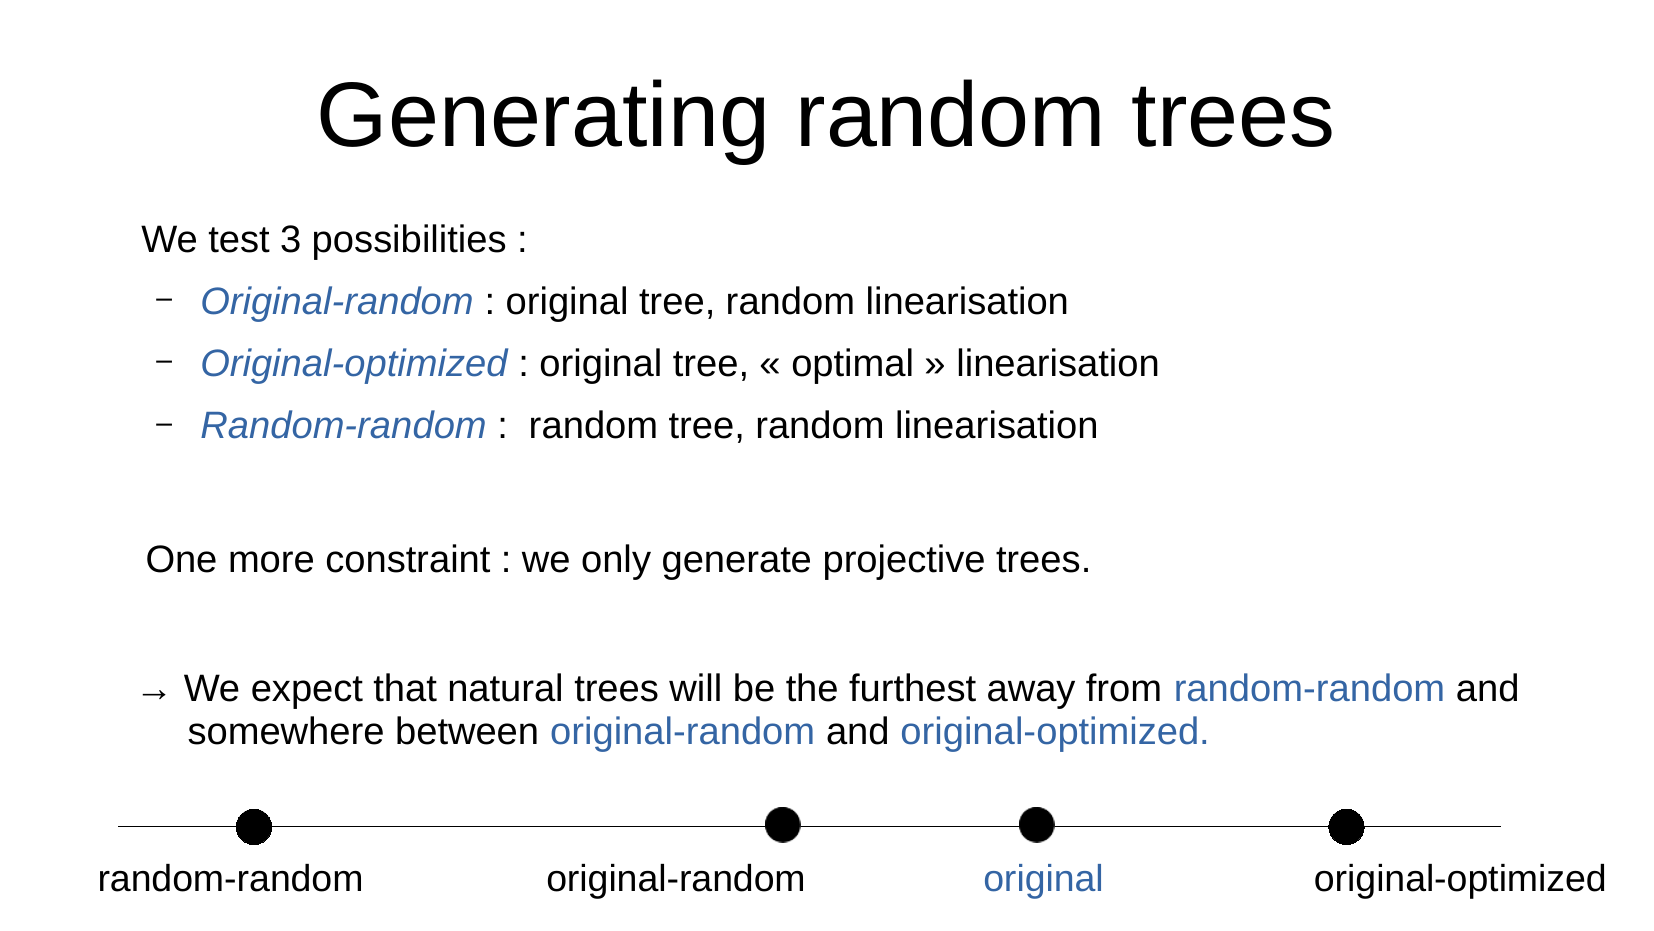

# Generating random trees
We test 3 possibilities :
Original-random : original tree, random linearisation
Original-optimized : original tree, « optimal » linearisation
Random-random : random tree, random linearisation
 One more constraint : we only generate projective trees.
 → We expect that natural trees will be the furthest away from random-random and somewhere between original-random and original-optimized.
random-random
original-random
original
original-optimized